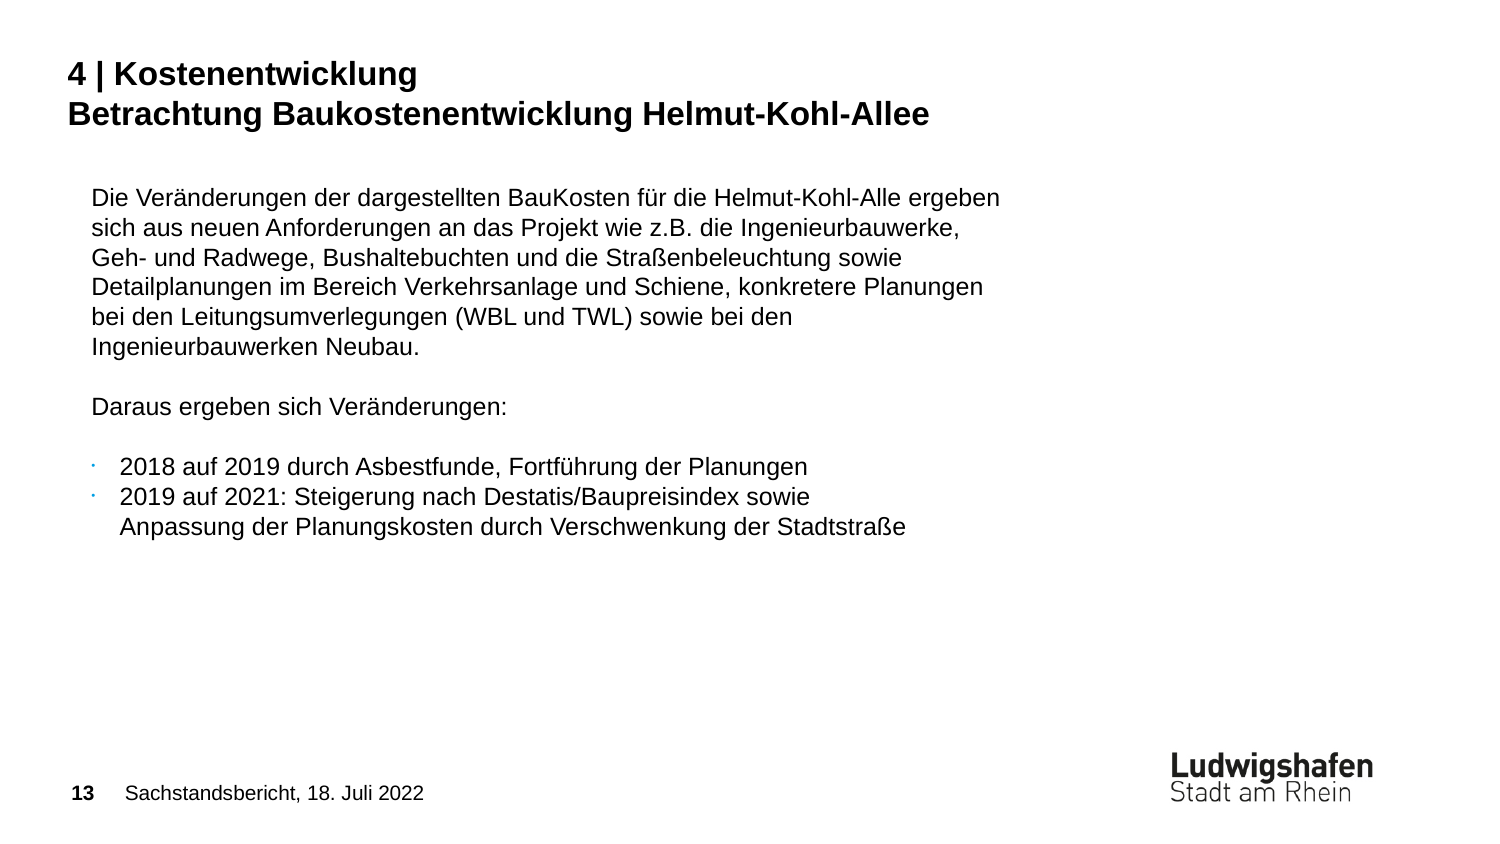

4 | Kostenentwicklung
Betrachtung Baukostenentwicklung Helmut-Kohl-Allee
Die Veränderungen der dargestellten BauKosten für die Helmut-Kohl-Alle ergeben sich aus neuen Anforderungen an das Projekt wie z.B. die Ingenieurbauwerke, Geh- und Radwege, Bushaltebuchten und die Straßenbeleuchtung sowie Detailplanungen im Bereich Verkehrsanlage und Schiene, konkretere Planungen bei den Leitungsumverlegungen (WBL und TWL) sowie bei den Ingenieurbauwerken Neubau.
Daraus ergeben sich Veränderungen:
2018 auf 2019 durch Asbestfunde, Fortführung der Planungen
2019 auf 2021: Steigerung nach Destatis/Baupreisindex sowie
Anpassung der Planungskosten durch Verschwenkung der Stadtstraße